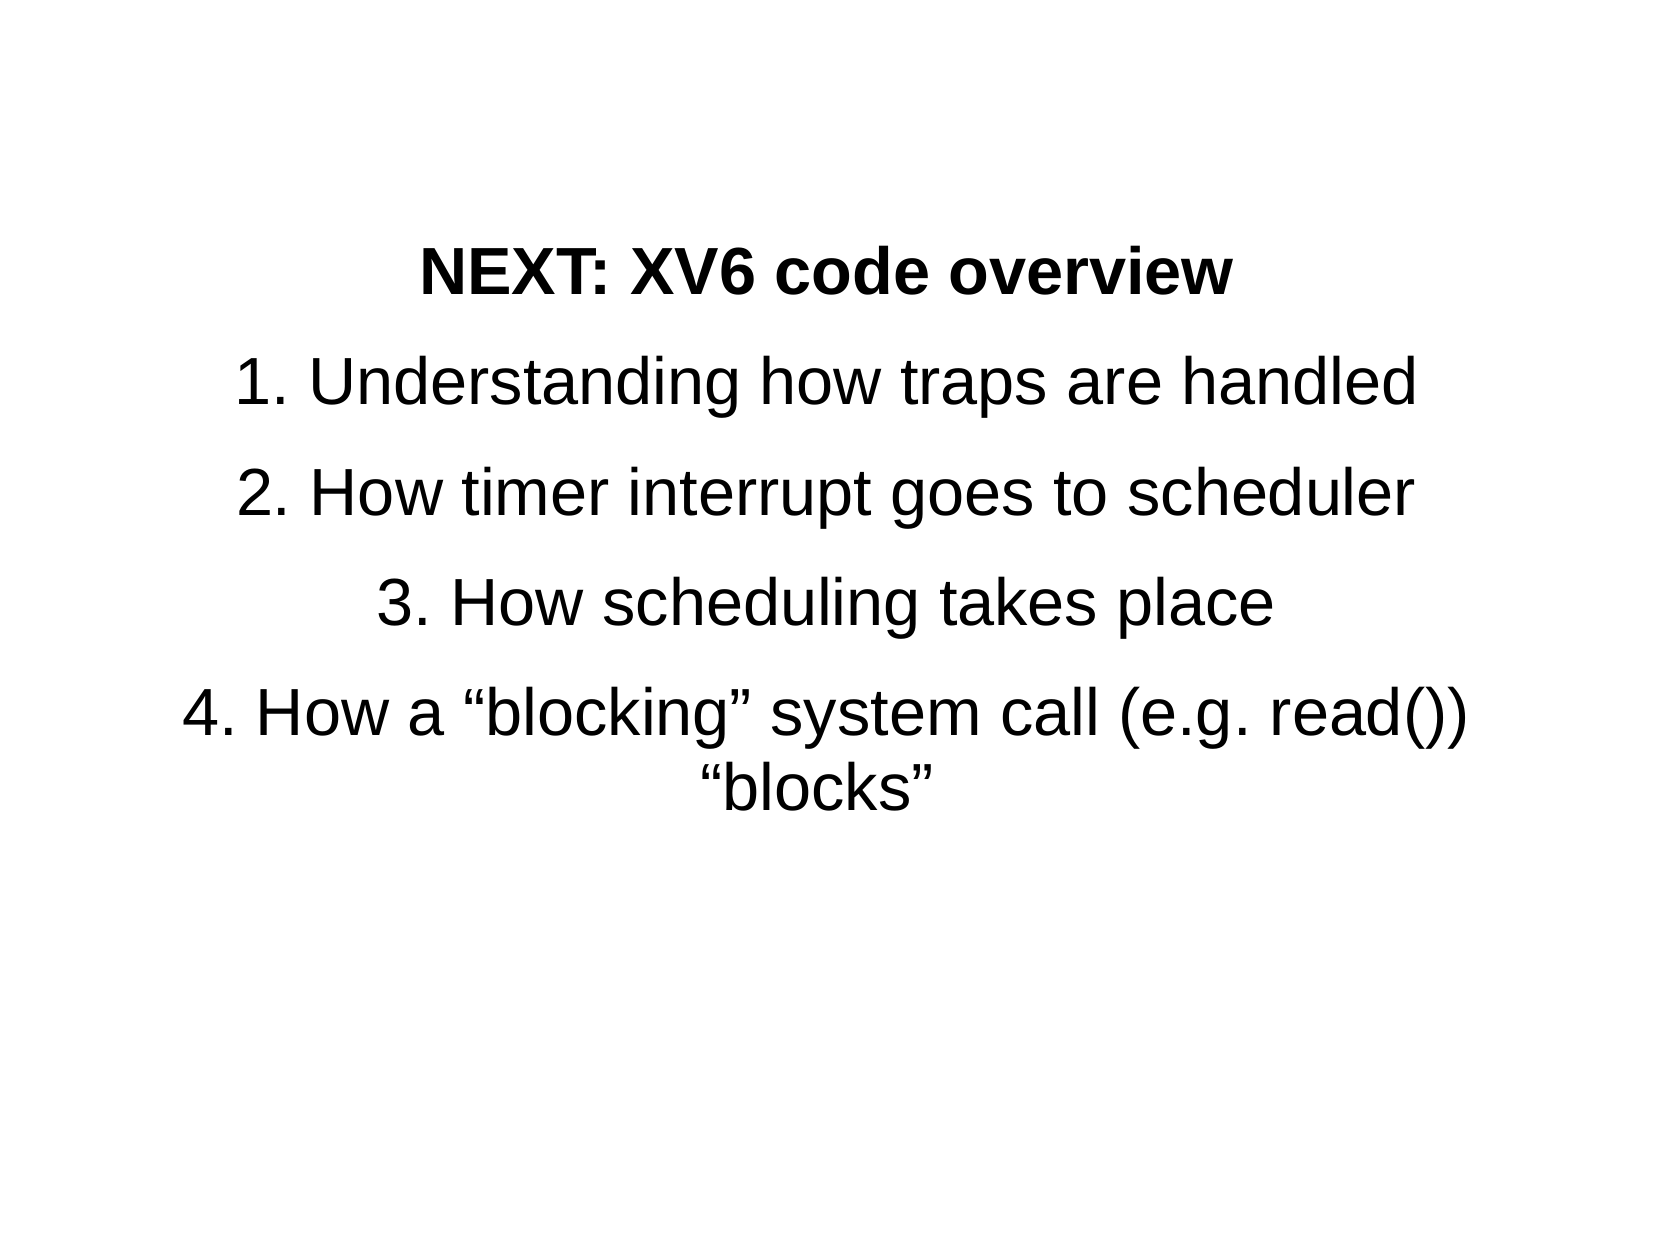

# NEXT: XV6 code overview
1. Understanding how traps are handled
2. How timer interrupt goes to scheduler
3. How scheduling takes place
4. How a “blocking” system call (e.g. read()) “blocks”